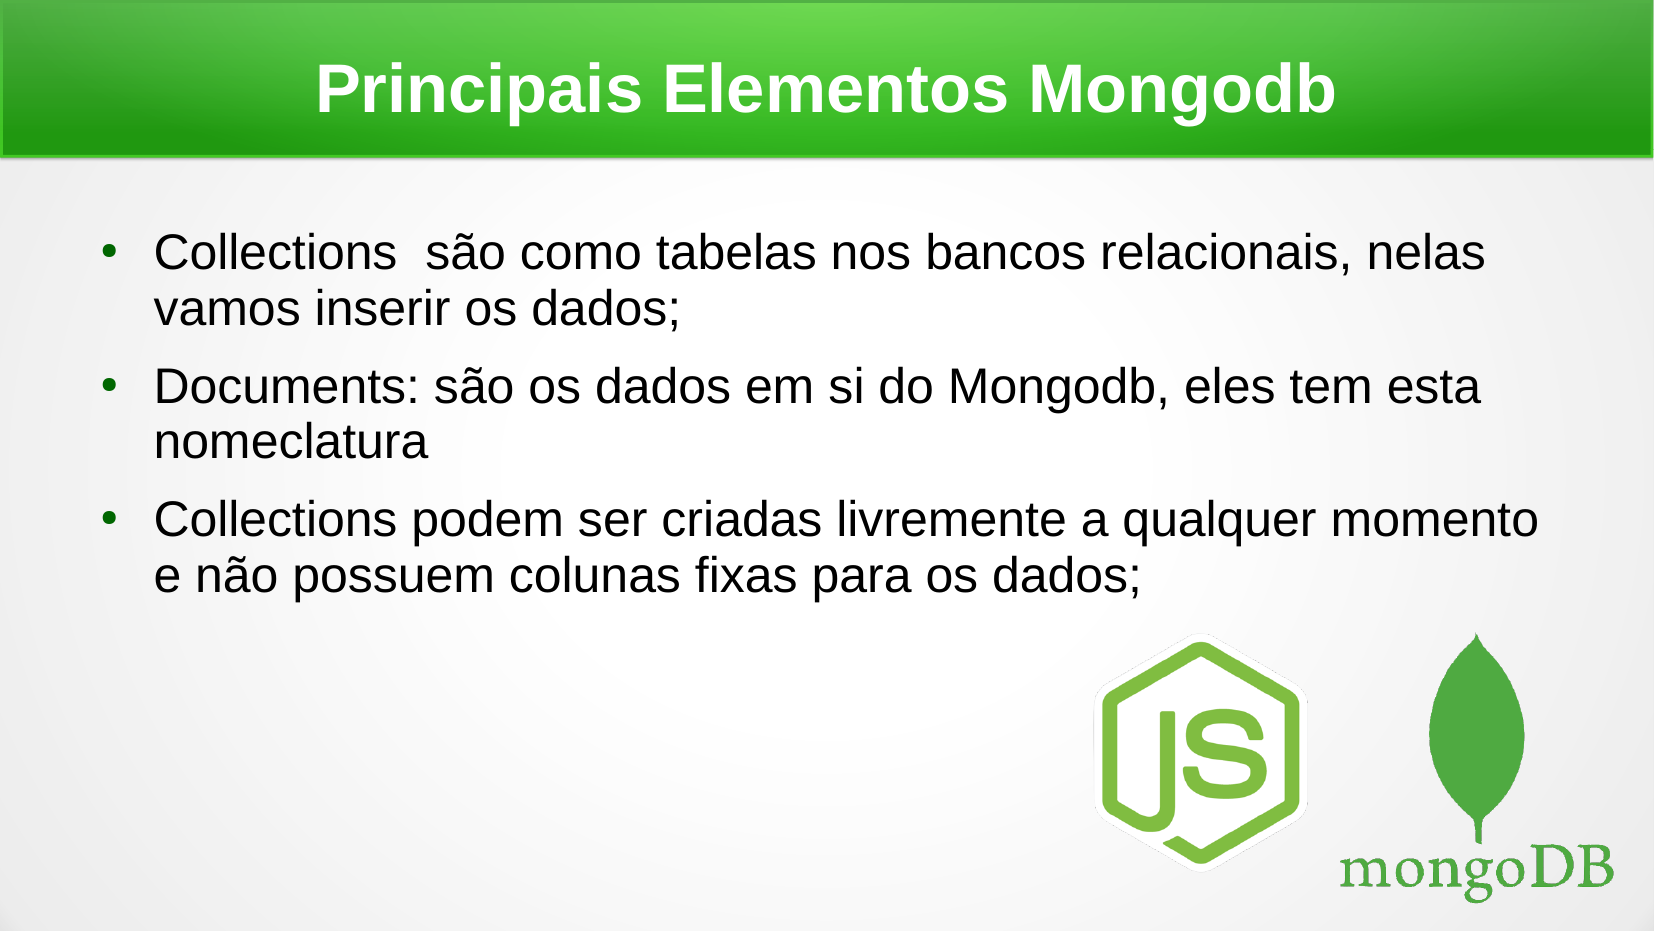

# Principais Elementos Mongodb
Collections são como tabelas nos bancos relacionais, nelas vamos inserir os dados;
Documents: são os dados em si do Mongodb, eles tem esta nomeclatura
Collections podem ser criadas livremente a qualquer momento e não possuem colunas fixas para os dados;